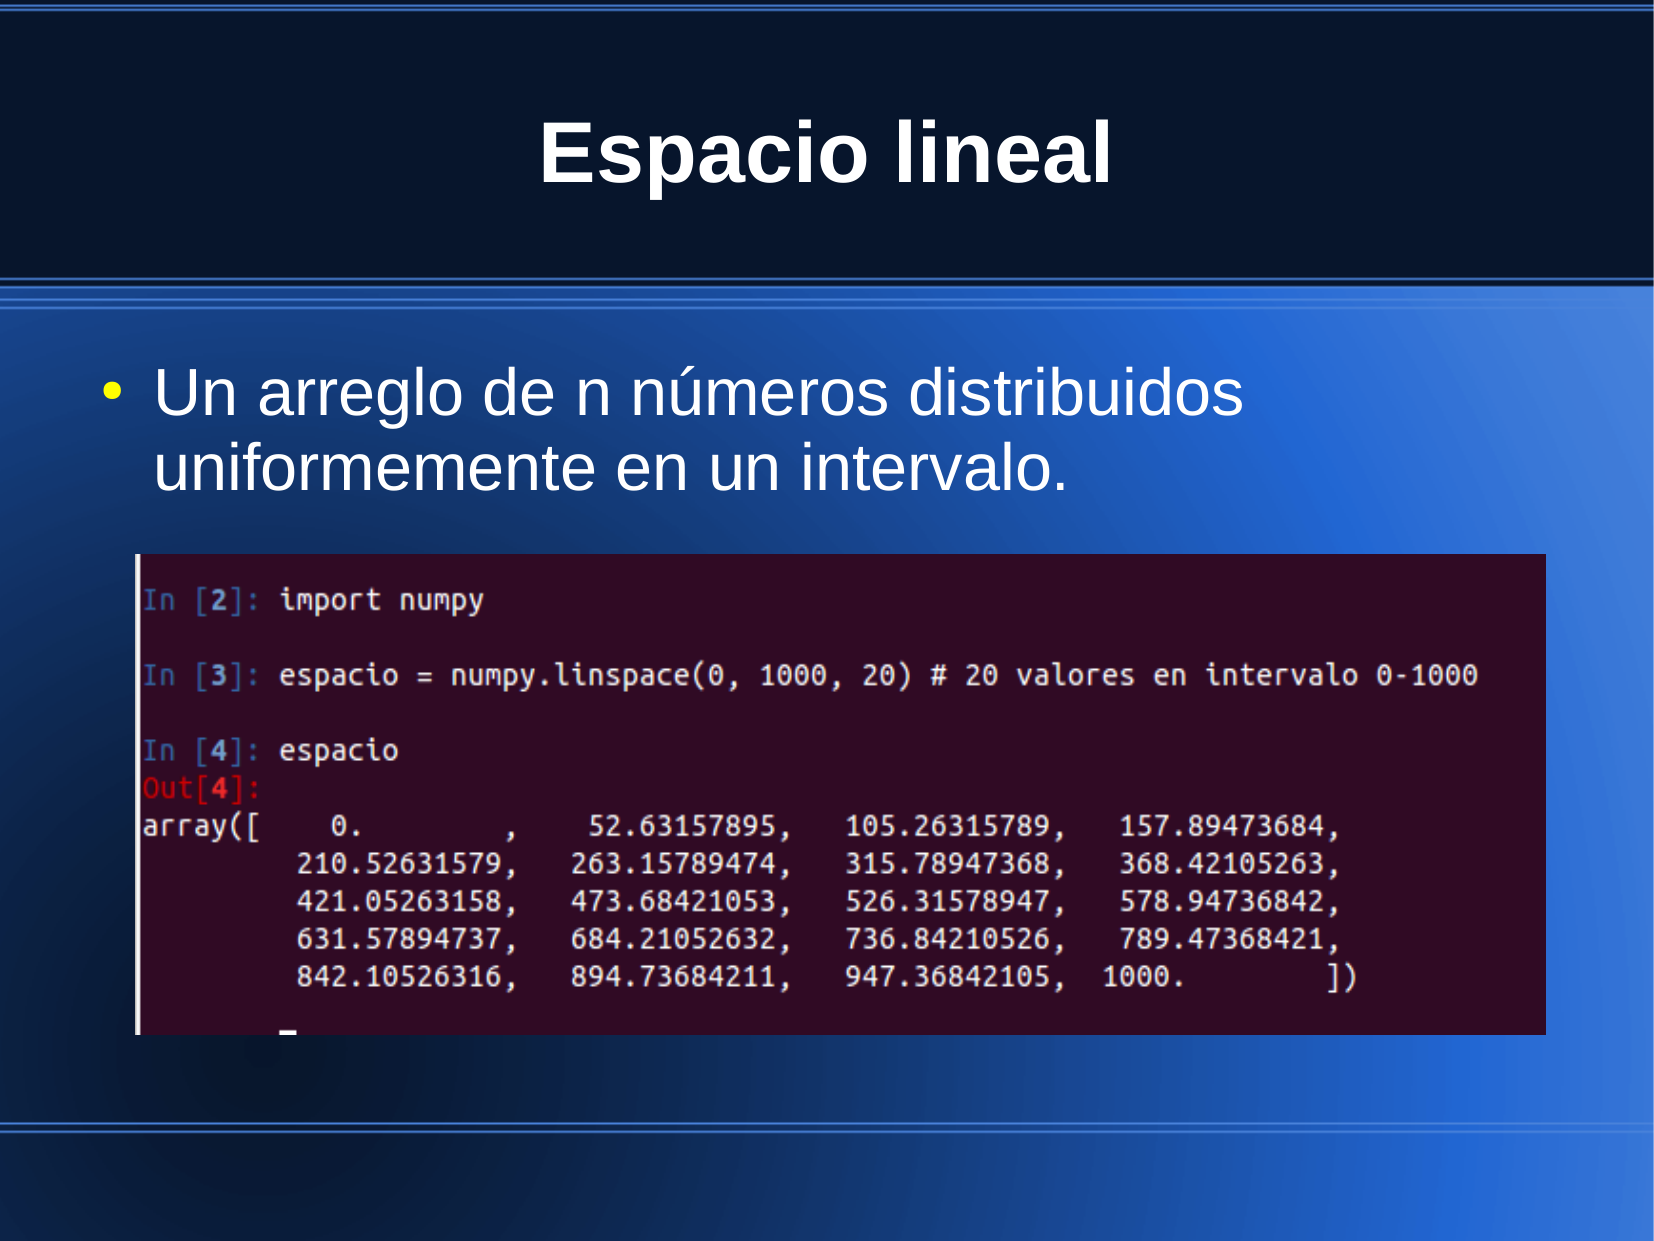

# Espacio lineal
Un arreglo de n números distribuidos uniformemente en un intervalo.